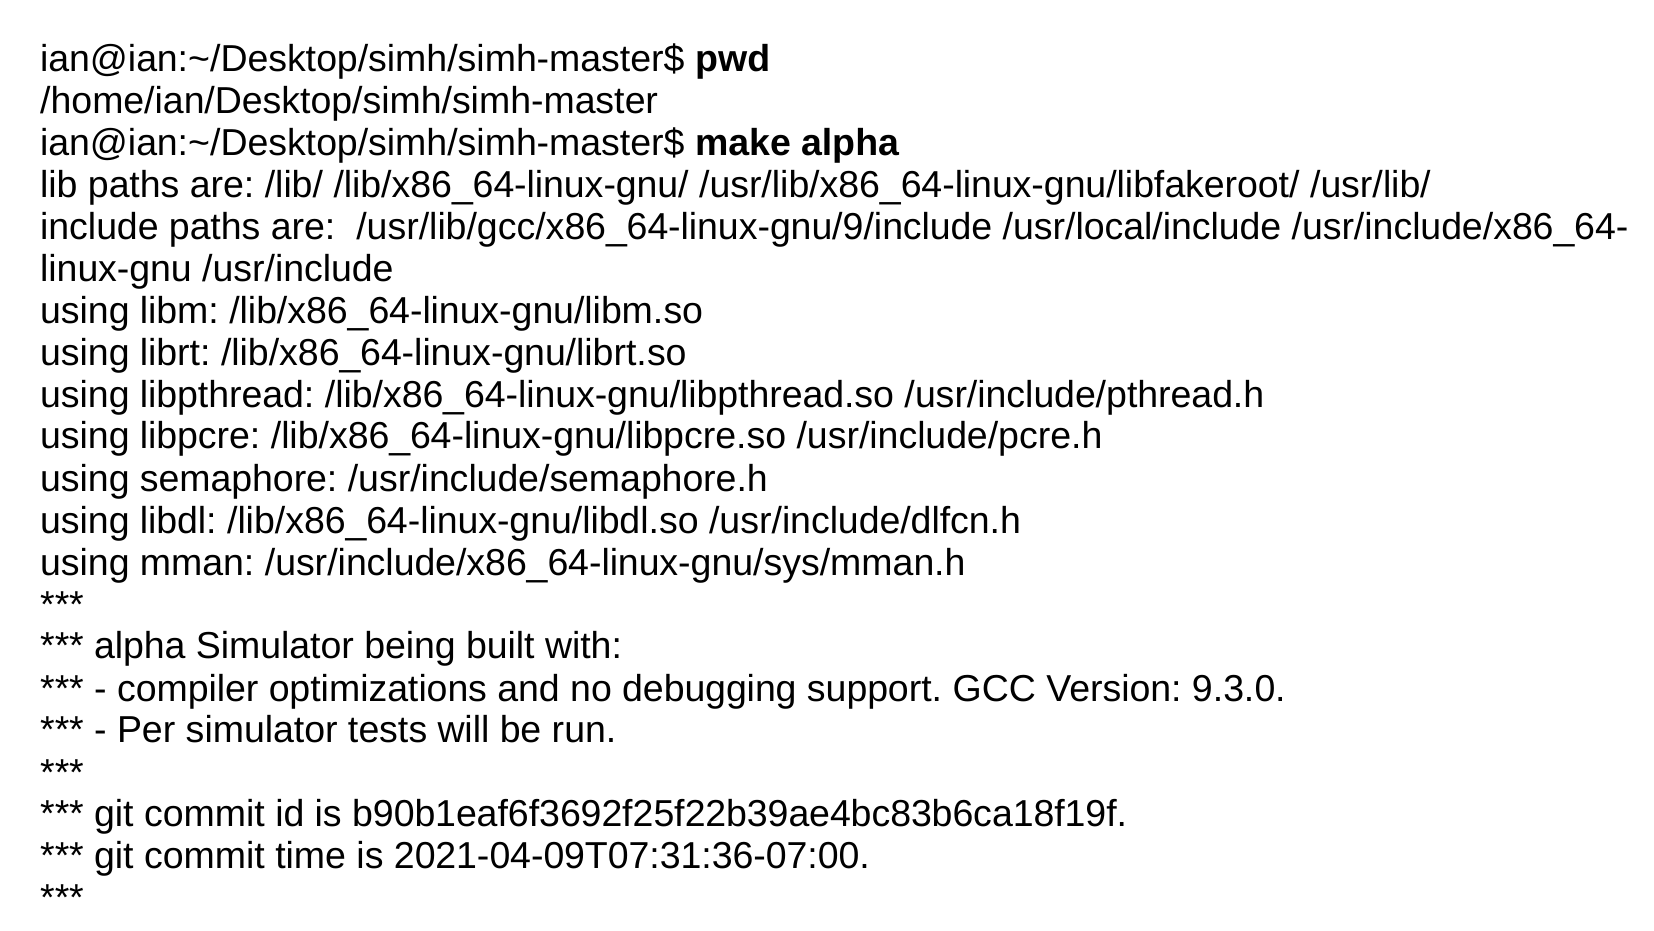

ian@ian:~/Desktop/simh/simh-master$ pwd
/home/ian/Desktop/simh/simh-master
ian@ian:~/Desktop/simh/simh-master$ make alpha
lib paths are: /lib/ /lib/x86_64-linux-gnu/ /usr/lib/x86_64-linux-gnu/libfakeroot/ /usr/lib/
include paths are: /usr/lib/gcc/x86_64-linux-gnu/9/include /usr/local/include /usr/include/x86_64-linux-gnu /usr/include
using libm: /lib/x86_64-linux-gnu/libm.so
using librt: /lib/x86_64-linux-gnu/librt.so
using libpthread: /lib/x86_64-linux-gnu/libpthread.so /usr/include/pthread.h
using libpcre: /lib/x86_64-linux-gnu/libpcre.so /usr/include/pcre.h
using semaphore: /usr/include/semaphore.h
using libdl: /lib/x86_64-linux-gnu/libdl.so /usr/include/dlfcn.h
using mman: /usr/include/x86_64-linux-gnu/sys/mman.h
***
*** alpha Simulator being built with:
*** - compiler optimizations and no debugging support. GCC Version: 9.3.0.
*** - Per simulator tests will be run.
***
*** git commit id is b90b1eaf6f3692f25f22b39ae4bc83b6ca18f19f.
*** git commit time is 2021-04-09T07:31:36-07:00.
***